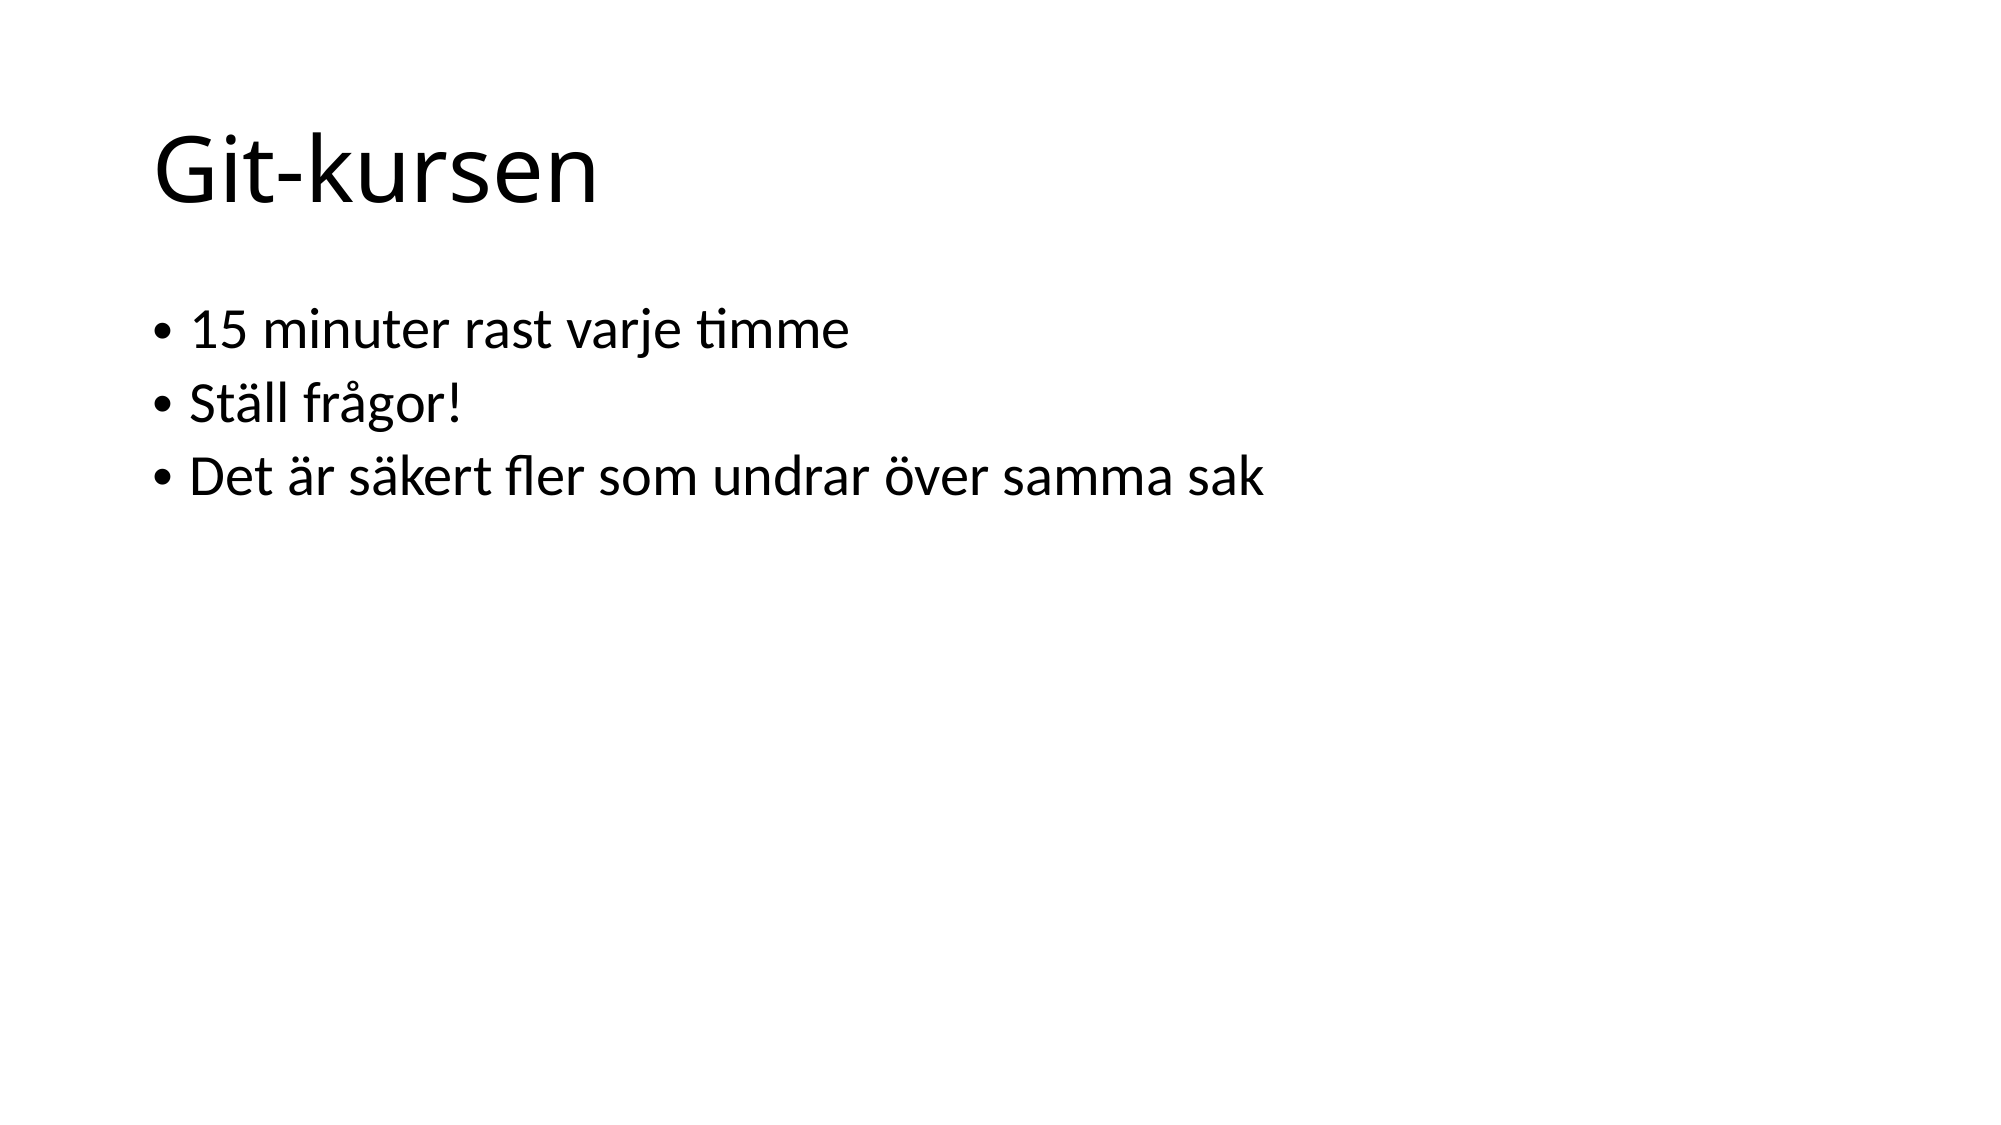

# Git-kursen
15 minuter rast varje timme
Ställ frågor!
Det är säkert fler som undrar över samma sak